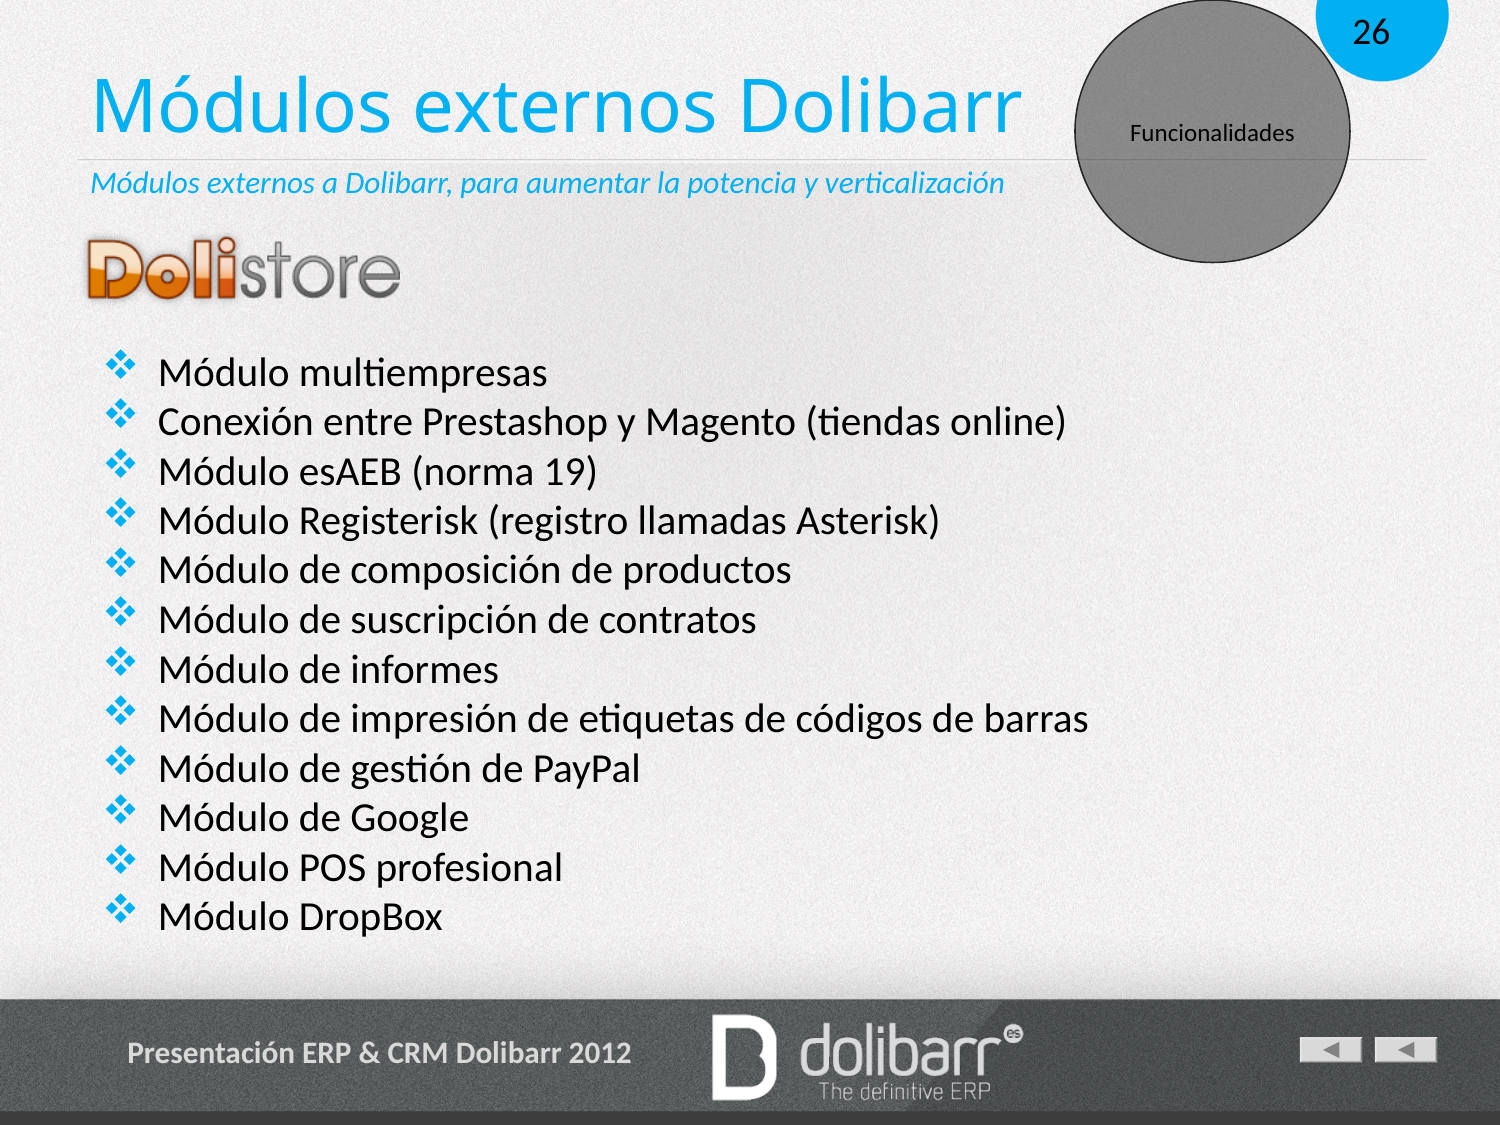

Funcionalidades
# Módulos externos Dolibarr
Módulos externos a Dolibarr, para aumentar la potencia y verticalización
Módulo multiempresas
Conexión entre Prestashop y Magento (tiendas online)
Módulo esAEB (norma 19)
Módulo Registerisk (registro llamadas Asterisk)
Módulo de composición de productos
Módulo de suscripción de contratos
Módulo de informes
Módulo de impresión de etiquetas de códigos de barras
Módulo de gestión de PayPal
Módulo de Google
Módulo POS profesional
Módulo DropBox
Presentación ERP & CRM Dolibarr 2012